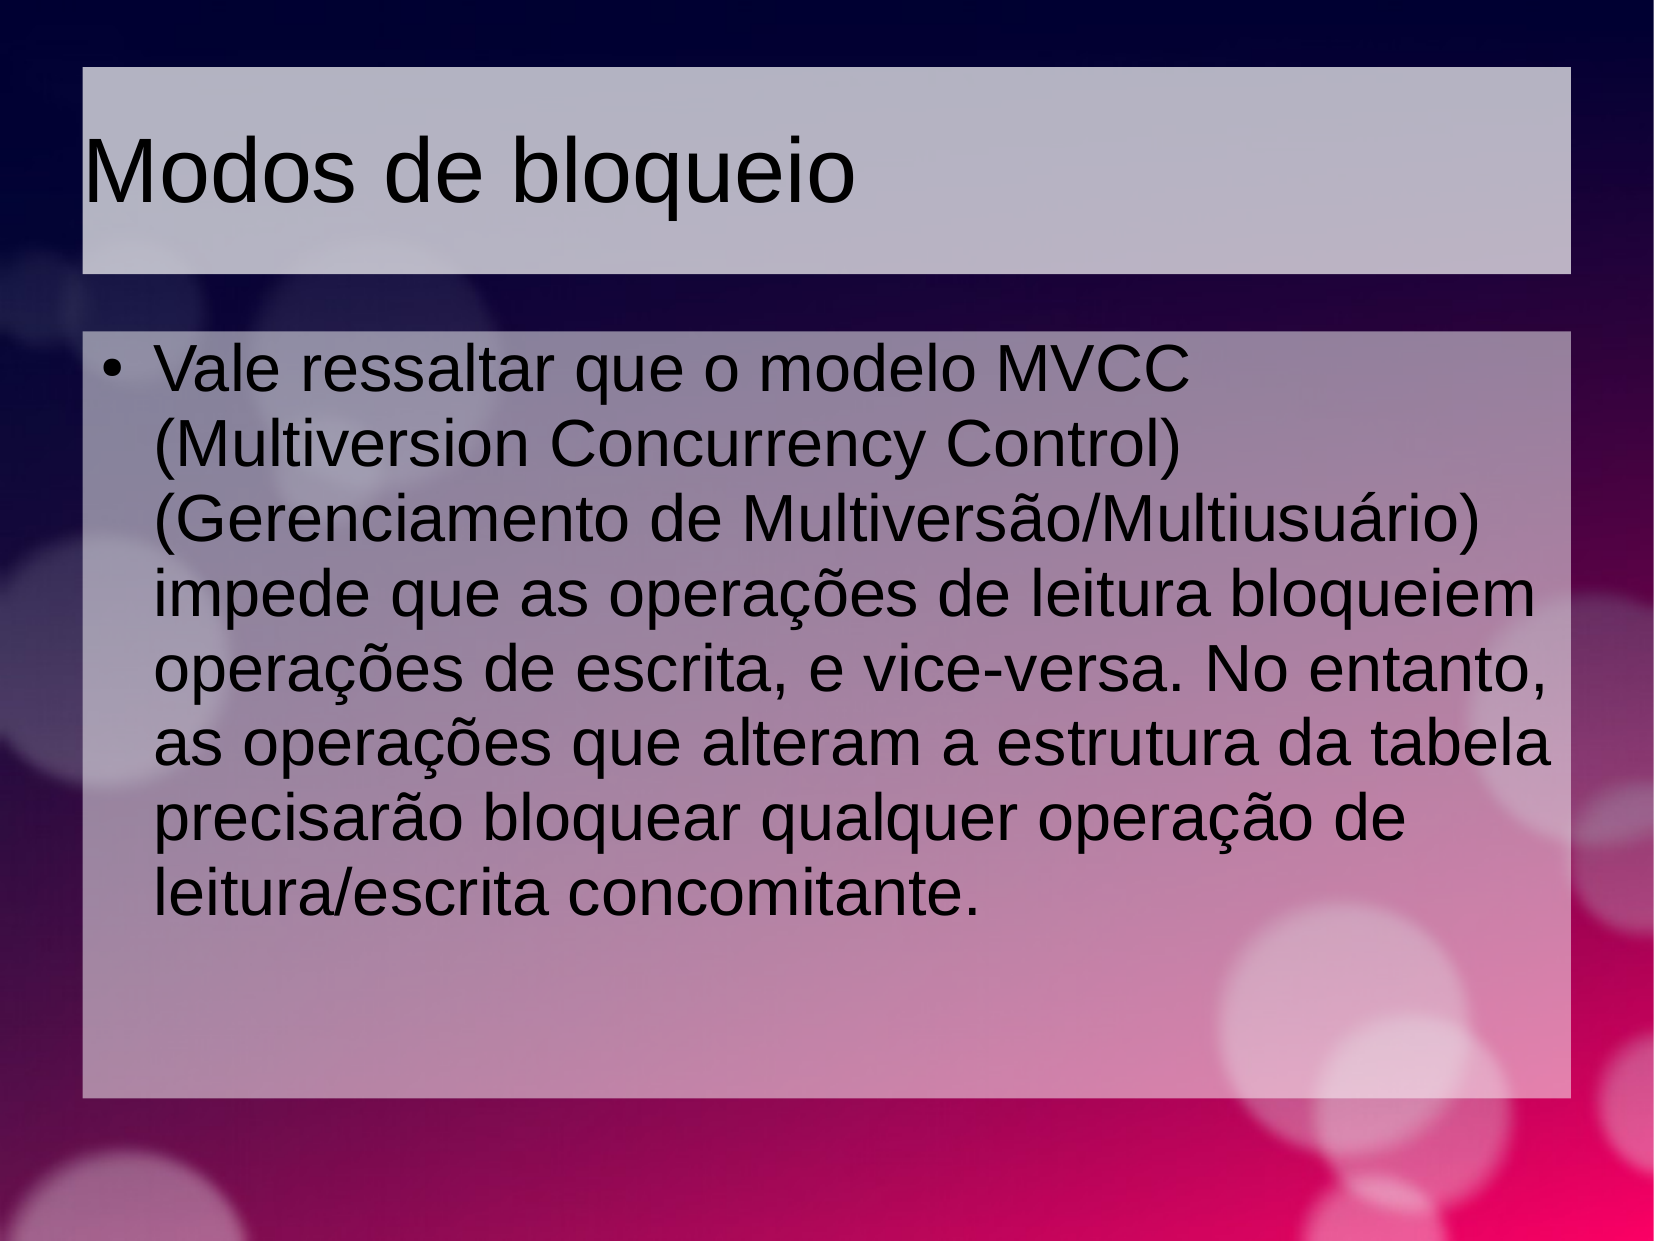

# Modos de bloqueio
Vale ressaltar que o modelo MVCC (Multiversion Concurrency Control) (Gerenciamento de Multiversão/Multiusuário) impede que as operações de leitura bloqueiem operações de escrita, e vice-versa. No entanto, as operações que alteram a estrutura da tabela precisarão bloquear qualquer operação de leitura/escrita concomitante.